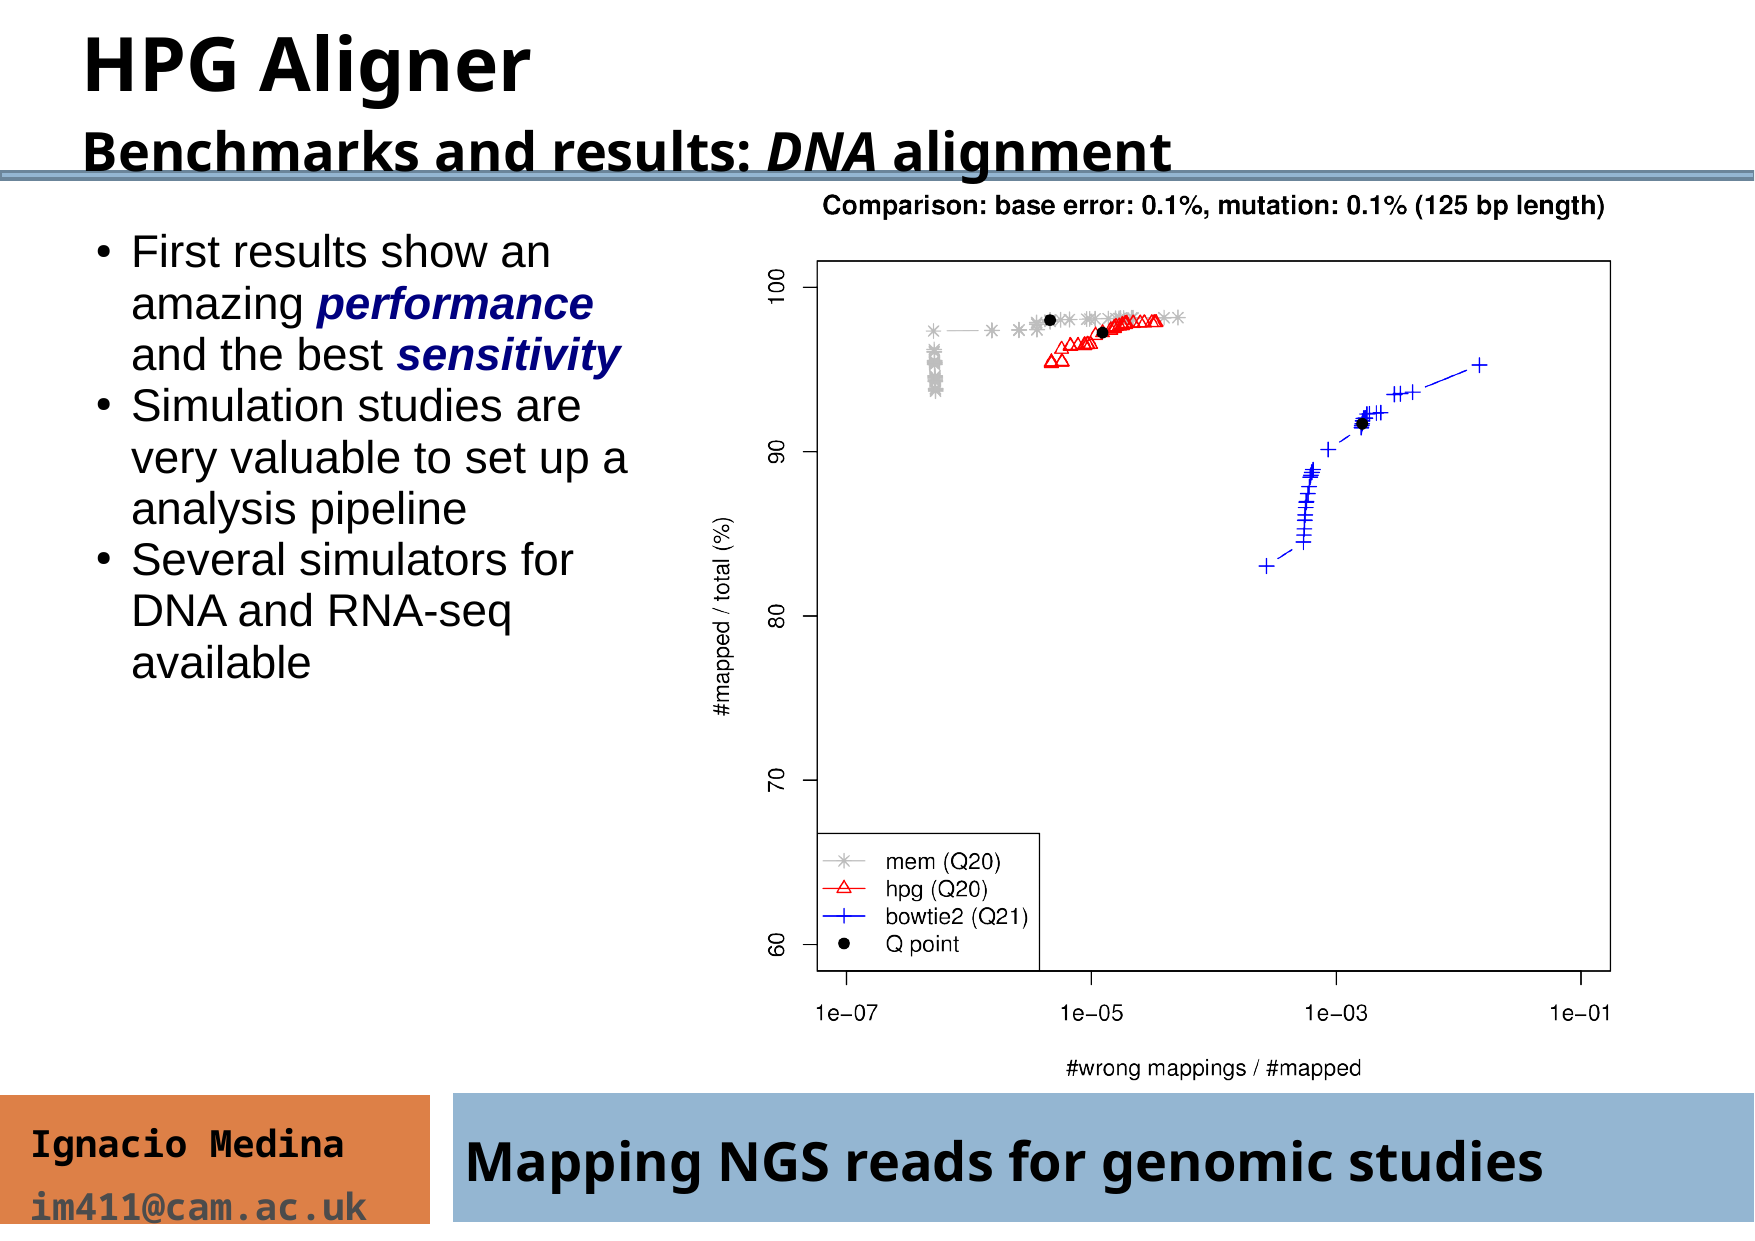

HPG Aligner
Benchmarks and results: DNA alignment
First results show an amazing performance and the best sensitivity
Simulation studies are very valuable to set up a analysis pipeline
Several simulators for DNA and RNA-seq available
Ignacio Medina
im411@cam.ac.uk
Mapping NGS reads for genomic studies